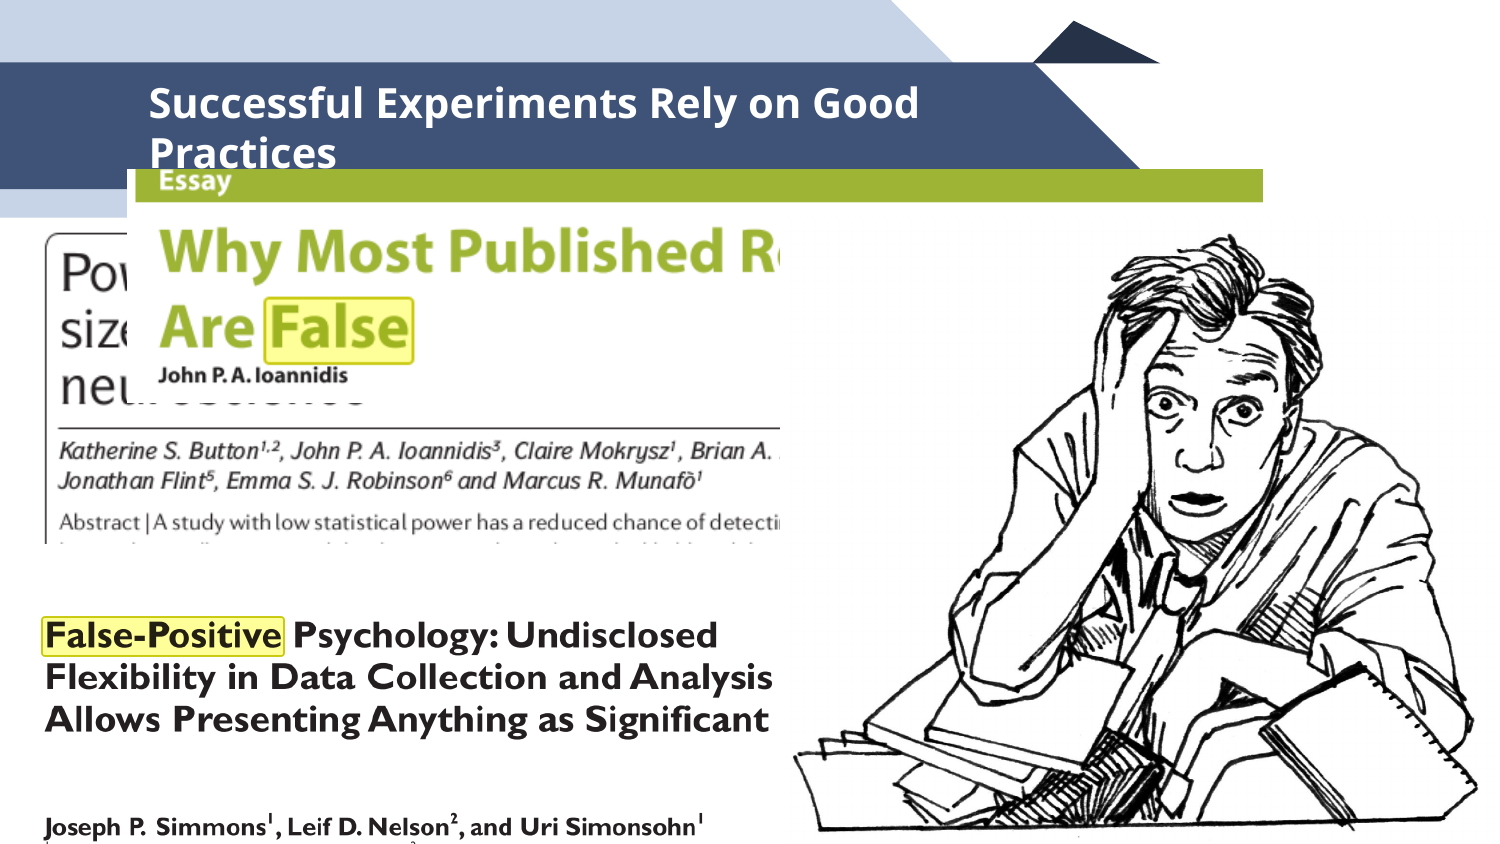

# Successful Experiments Rely on Good Practices